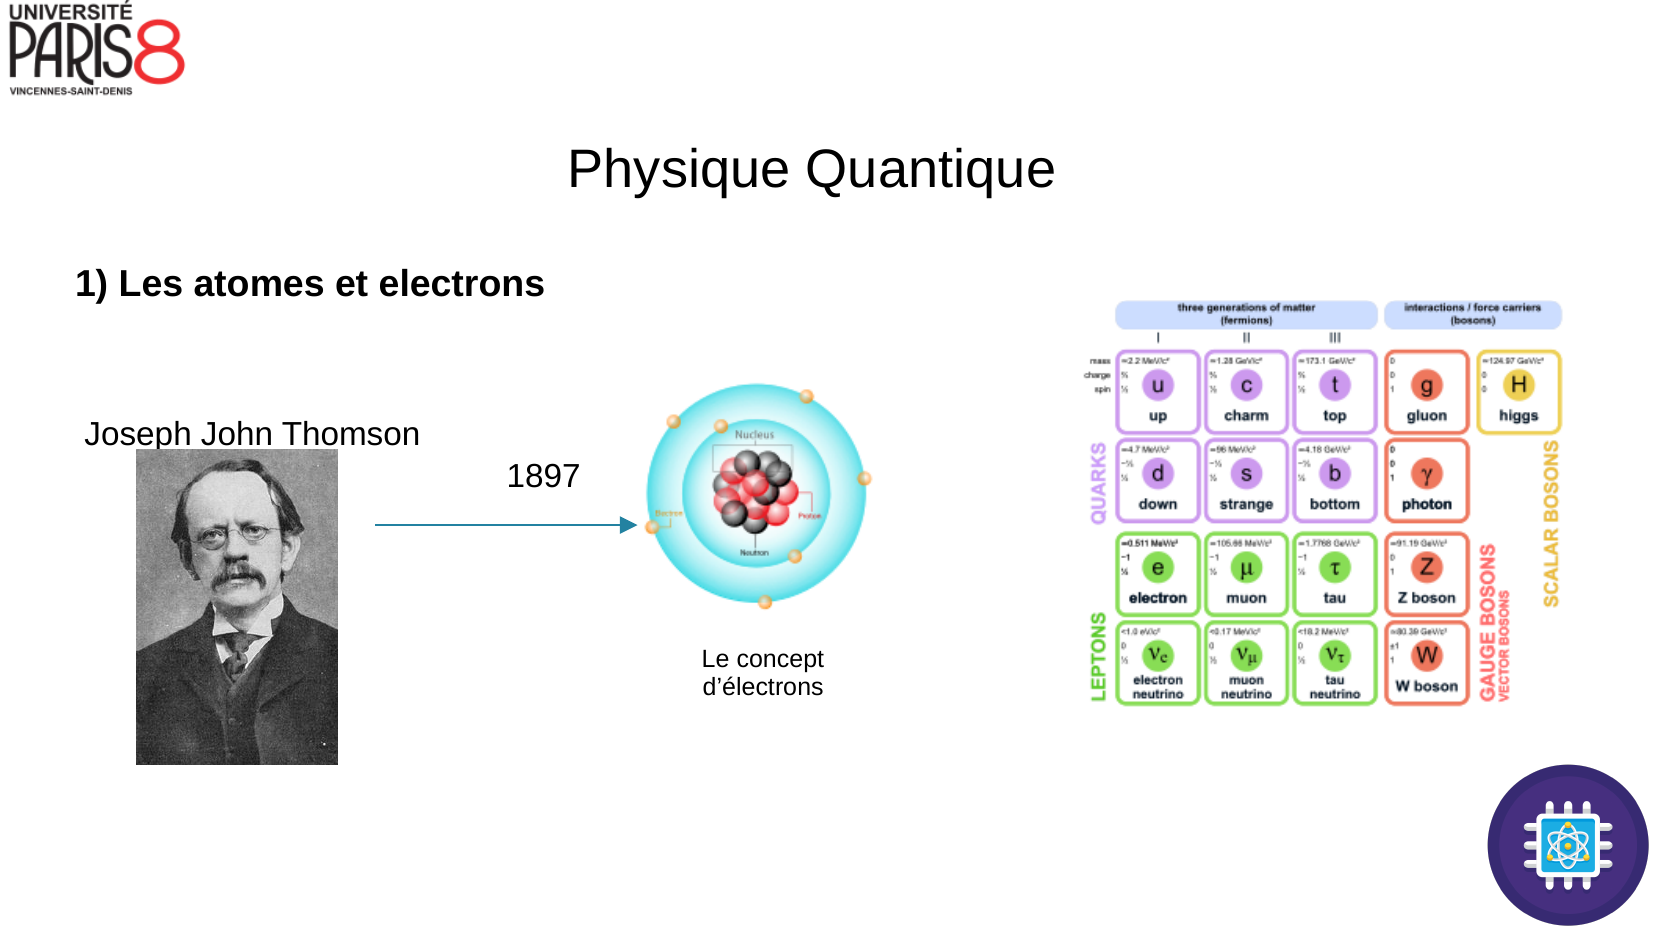

# Physique Quantique
1) Les atomes et electrons
 Joseph John Thomson
1897
Le concept d’électrons